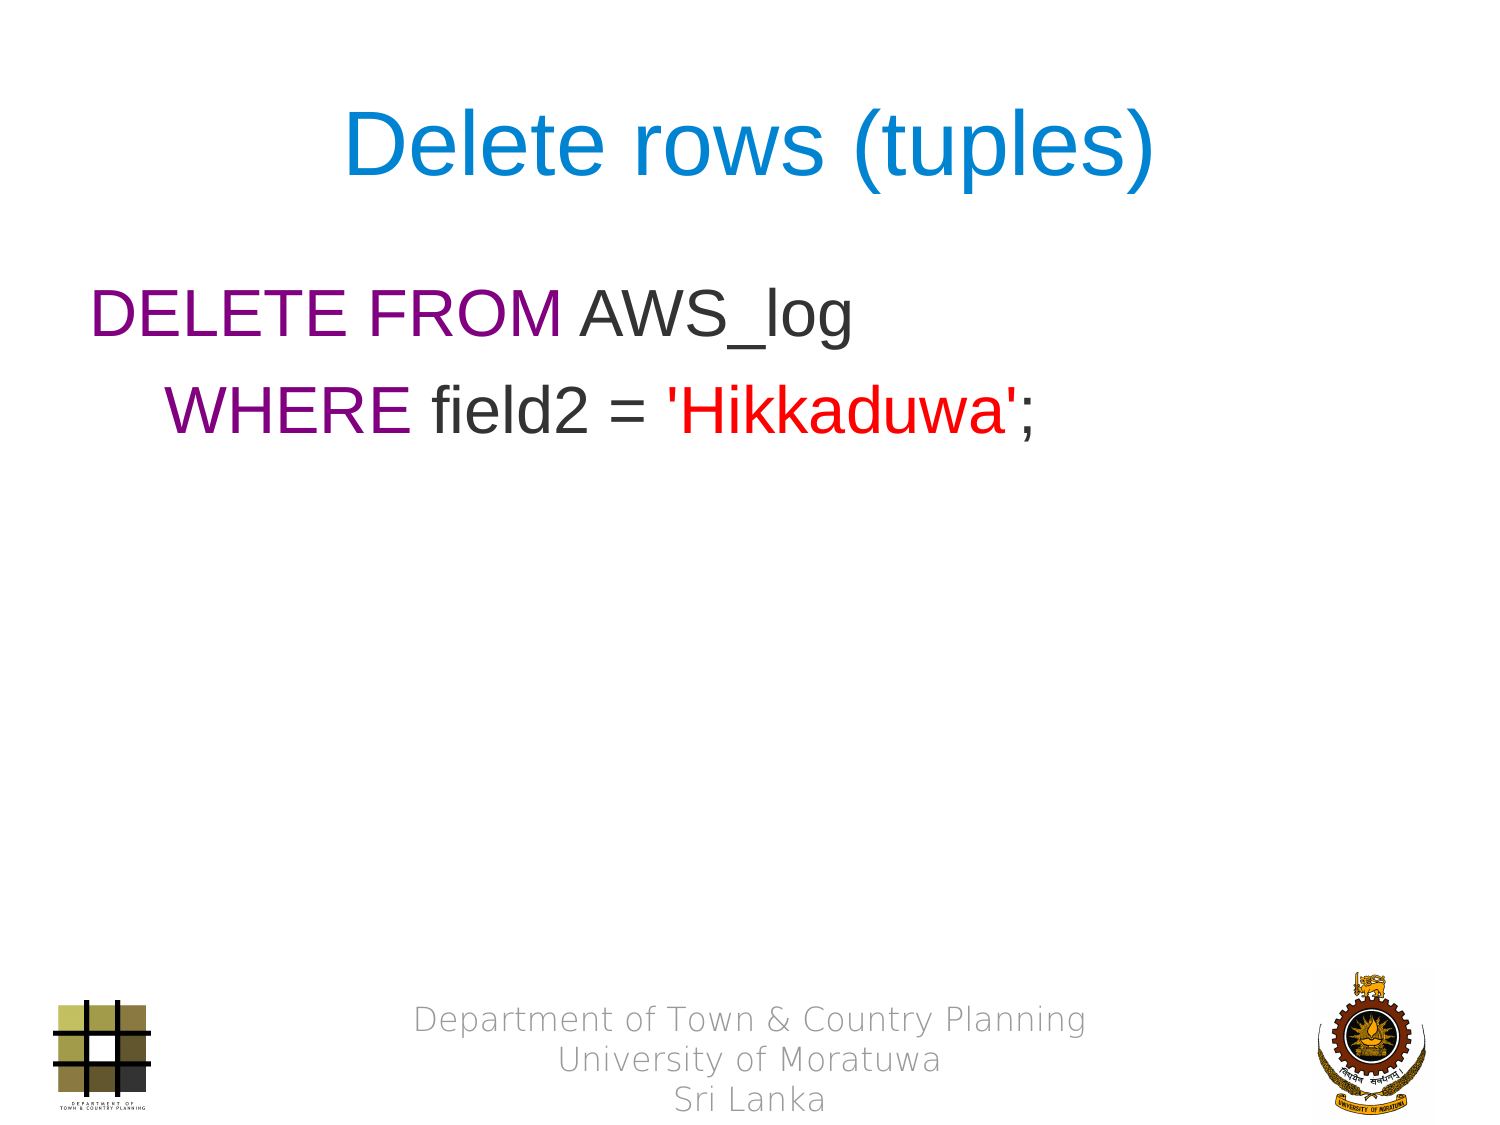

# Delete rows (tuples)
DELETE FROM AWS_log
 WHERE field2 = 'Hikkaduwa';